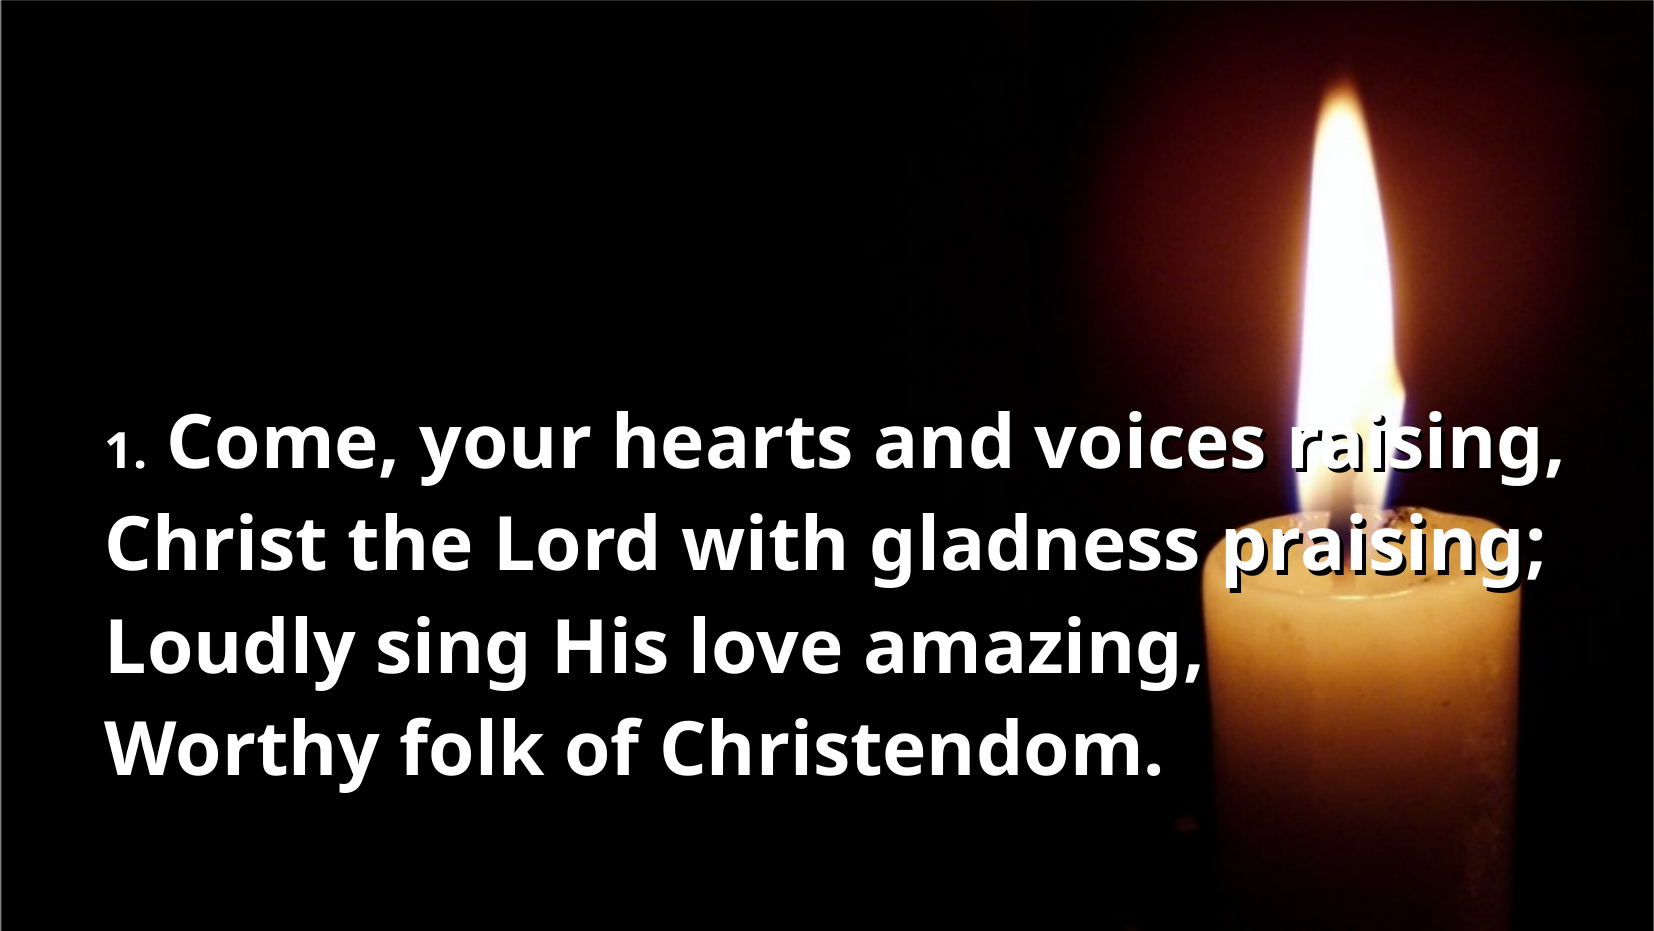

1. Come, your hearts and voices raising,
Christ the Lord with gladness praising;
Loudly sing His love amazing,
Worthy folk of Christendom.